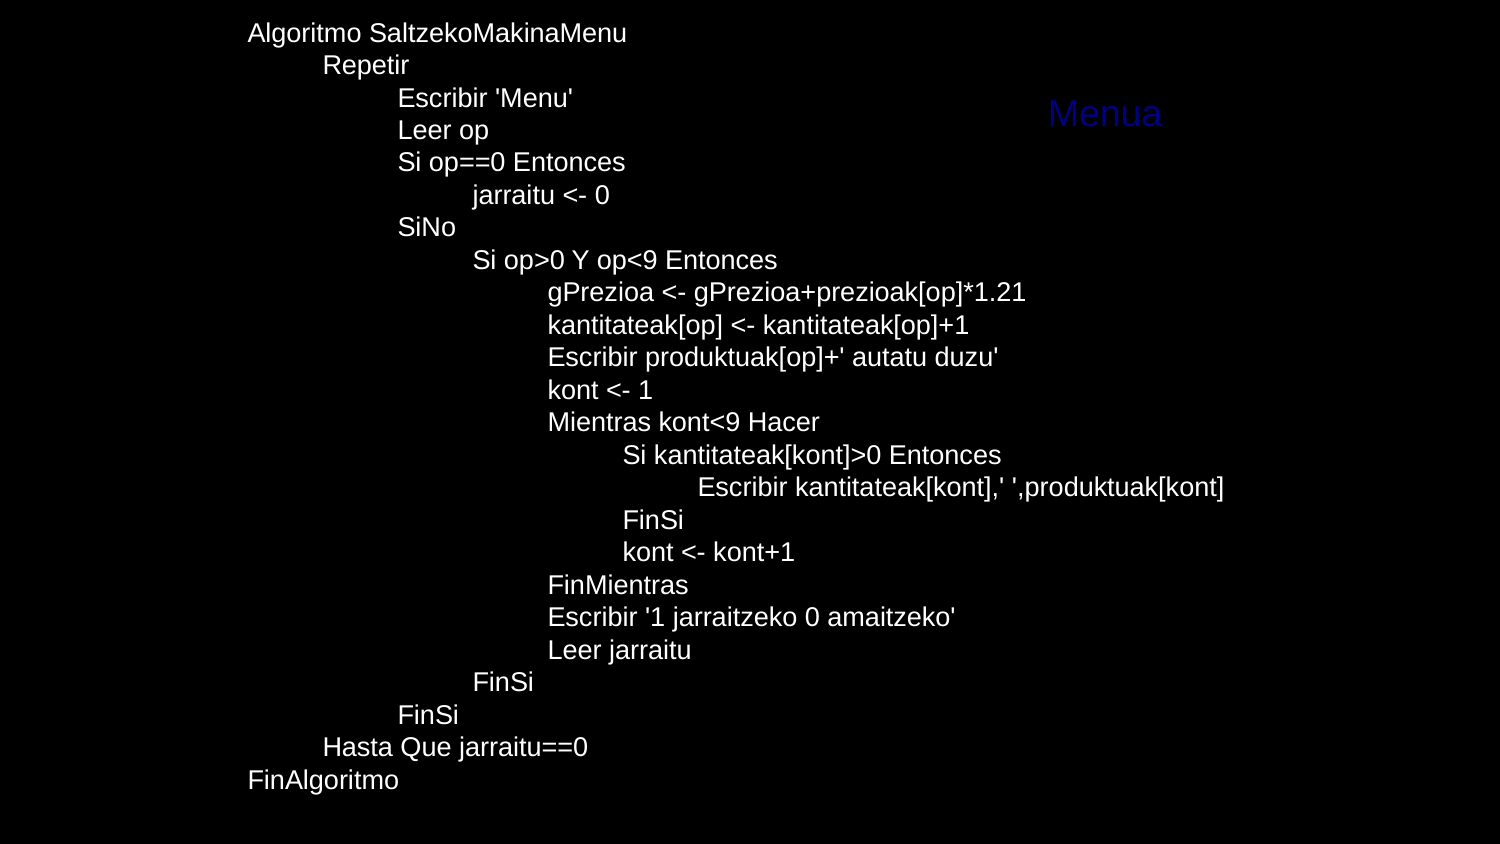

Algoritmo SaltzekoMakinaMenu
	Repetir
		Escribir 'Menu'
		Leer op
		Si op==0 Entonces
			jarraitu <- 0
		SiNo
			Si op>0 Y op<9 Entonces
				gPrezioa <- gPrezioa+prezioak[op]*1.21
				kantitateak[op] <- kantitateak[op]+1
				Escribir produktuak[op]+' autatu duzu'
				kont <- 1
				Mientras kont<9 Hacer
					Si kantitateak[kont]>0 Entonces
						Escribir kantitateak[kont],' ',produktuak[kont]
					FinSi
					kont <- kont+1
				FinMientras
				Escribir '1 jarraitzeko 0 amaitzeko'
				Leer jarraitu
			FinSi
		FinSi
	Hasta Que jarraitu==0
FinAlgoritmo
Menua